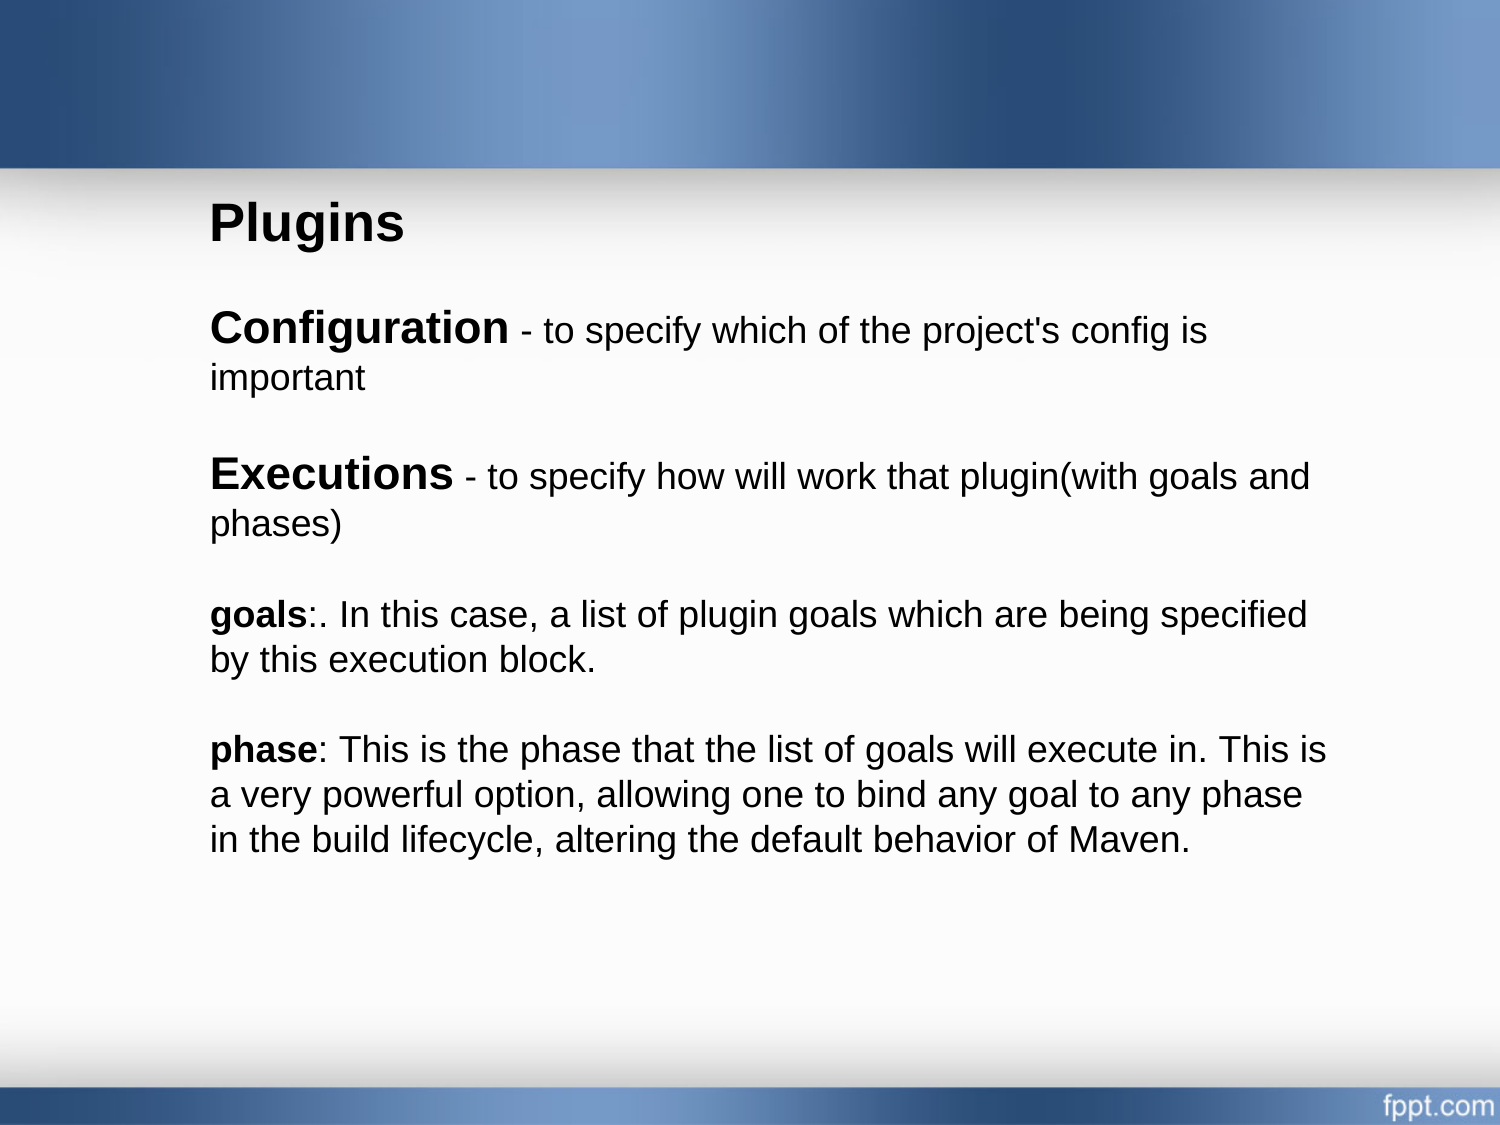

Plugins
Configuration - to specify which of the project's config is important
Executions - to specify how will work that plugin(with goals and phases)
goals:. In this case, a list of plugin goals which are being specified by this execution block.
phase: This is the phase that the list of goals will execute in. This is a very powerful option, allowing one to bind any goal to any phase in the build lifecycle, altering the default behavior of Maven.